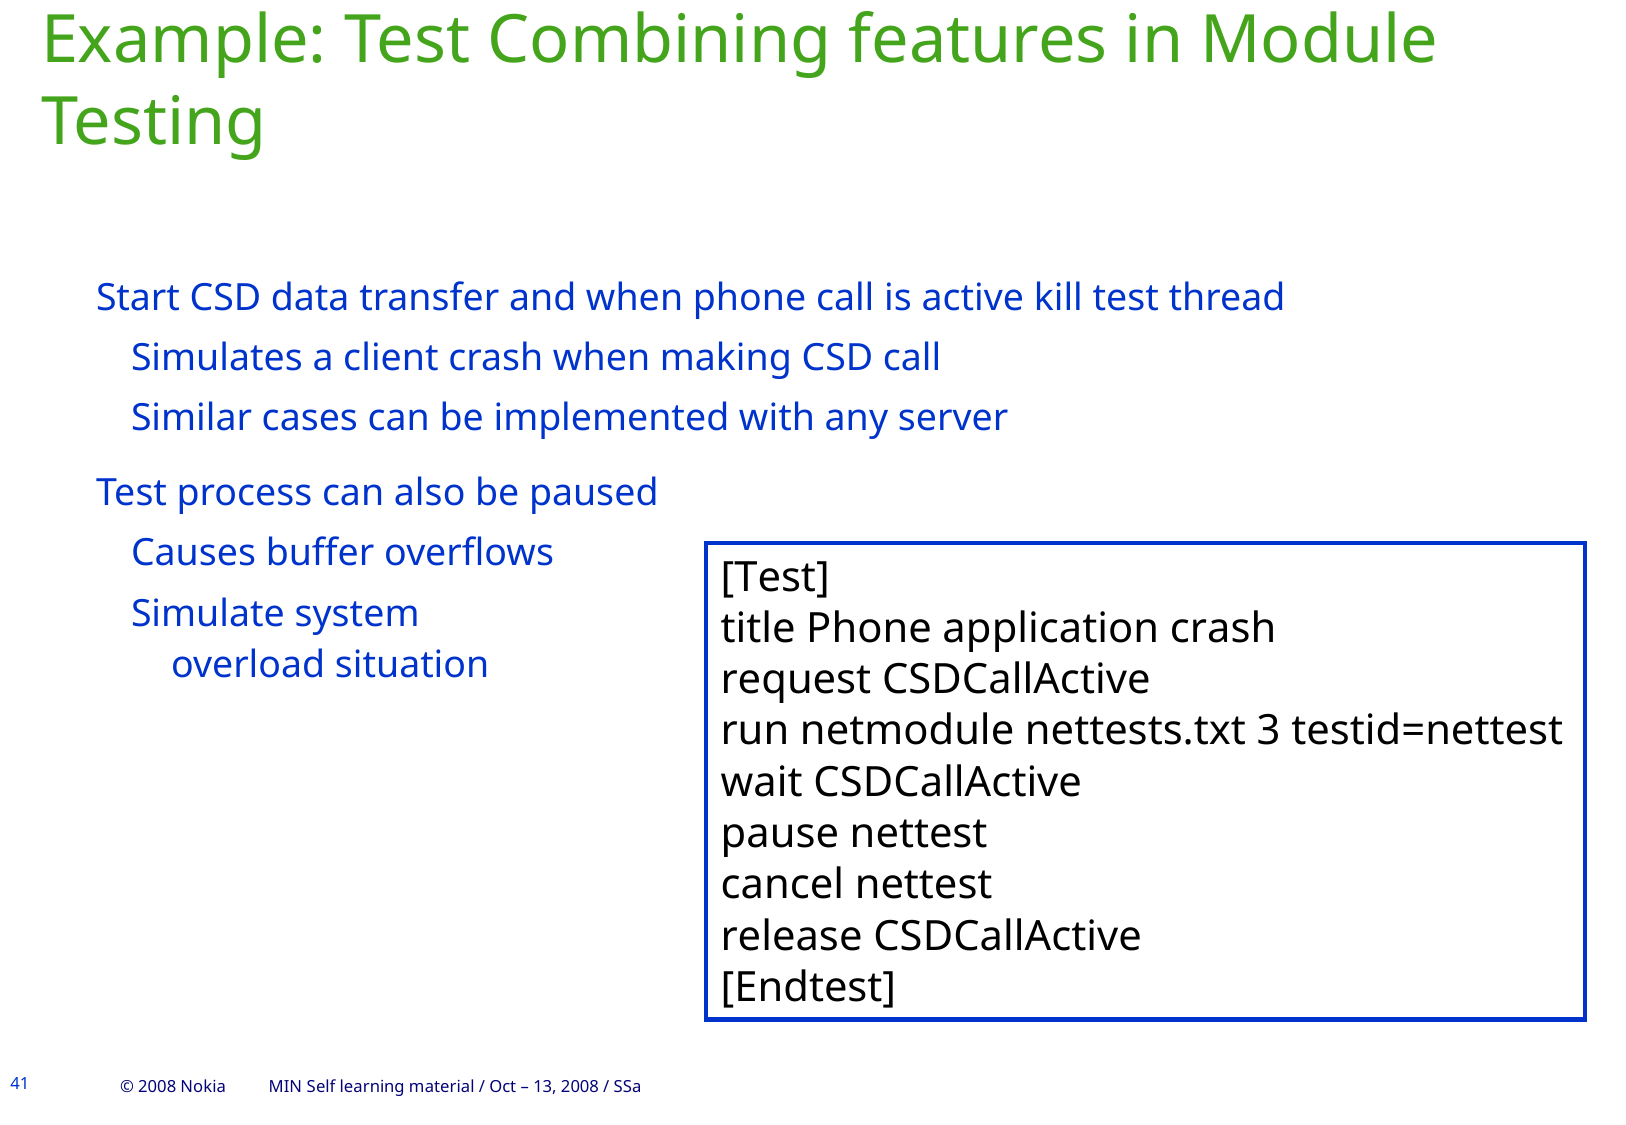

# Example: Test Combining features in Module Testing
Start CSD data transfer and when phone call is active kill test thread
Simulates a client crash when making CSD call
Similar cases can be implemented with any server
Test process can also be paused
Causes buffer overflows
Simulate system
overload situation
[Test]
title Phone application crash
request CSDCallActive
run netmodule nettests.txt 3 testid=nettest
wait CSDCallActive
pause nettest
cancel nettest
release CSDCallActive
[Endtest]